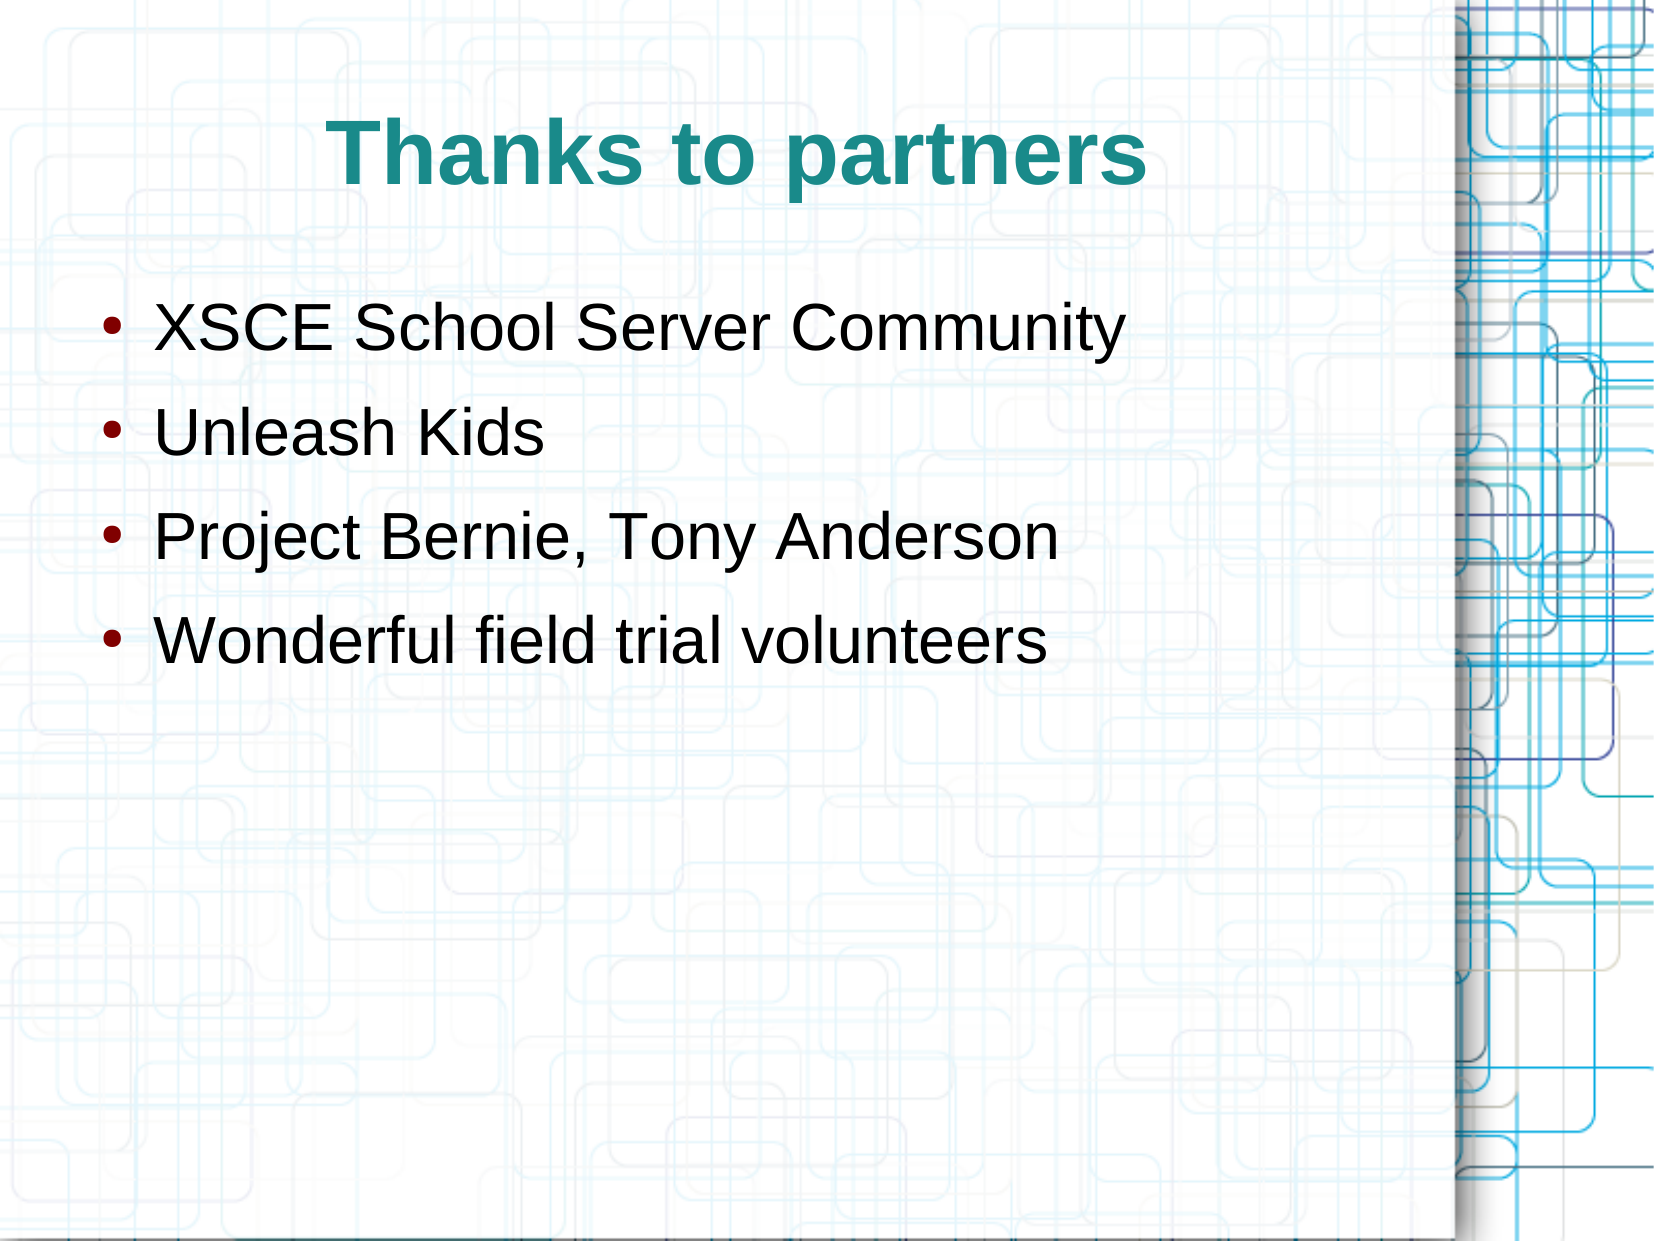

# Thanks to partners
XSCE School Server Community
Unleash Kids
Project Bernie, Tony Anderson
Wonderful field trial volunteers